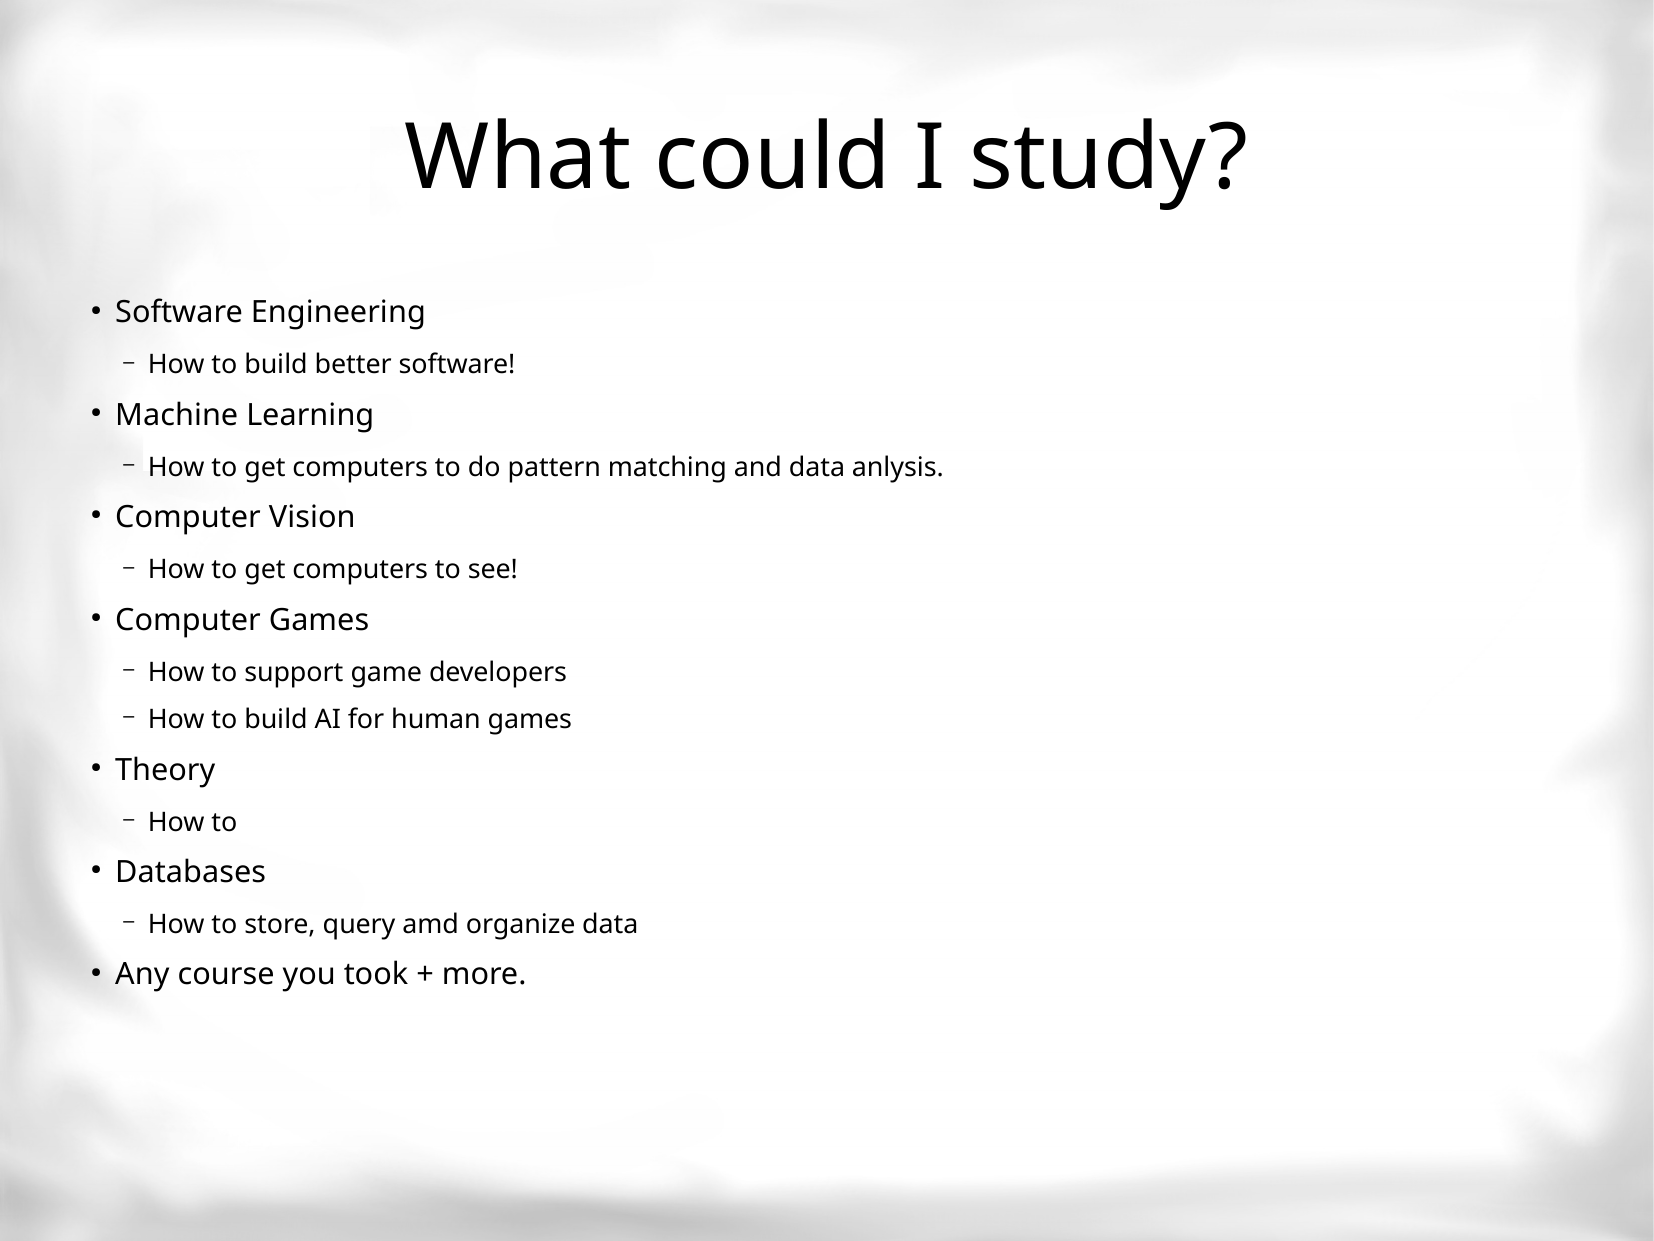

# What could I study?
Software Engineering
How to build better software!
Machine Learning
How to get computers to do pattern matching and data anlysis.
Computer Vision
How to get computers to see!
Computer Games
How to support game developers
How to build AI for human games
Theory
How to
Databases
How to store, query amd organize data
Any course you took + more.